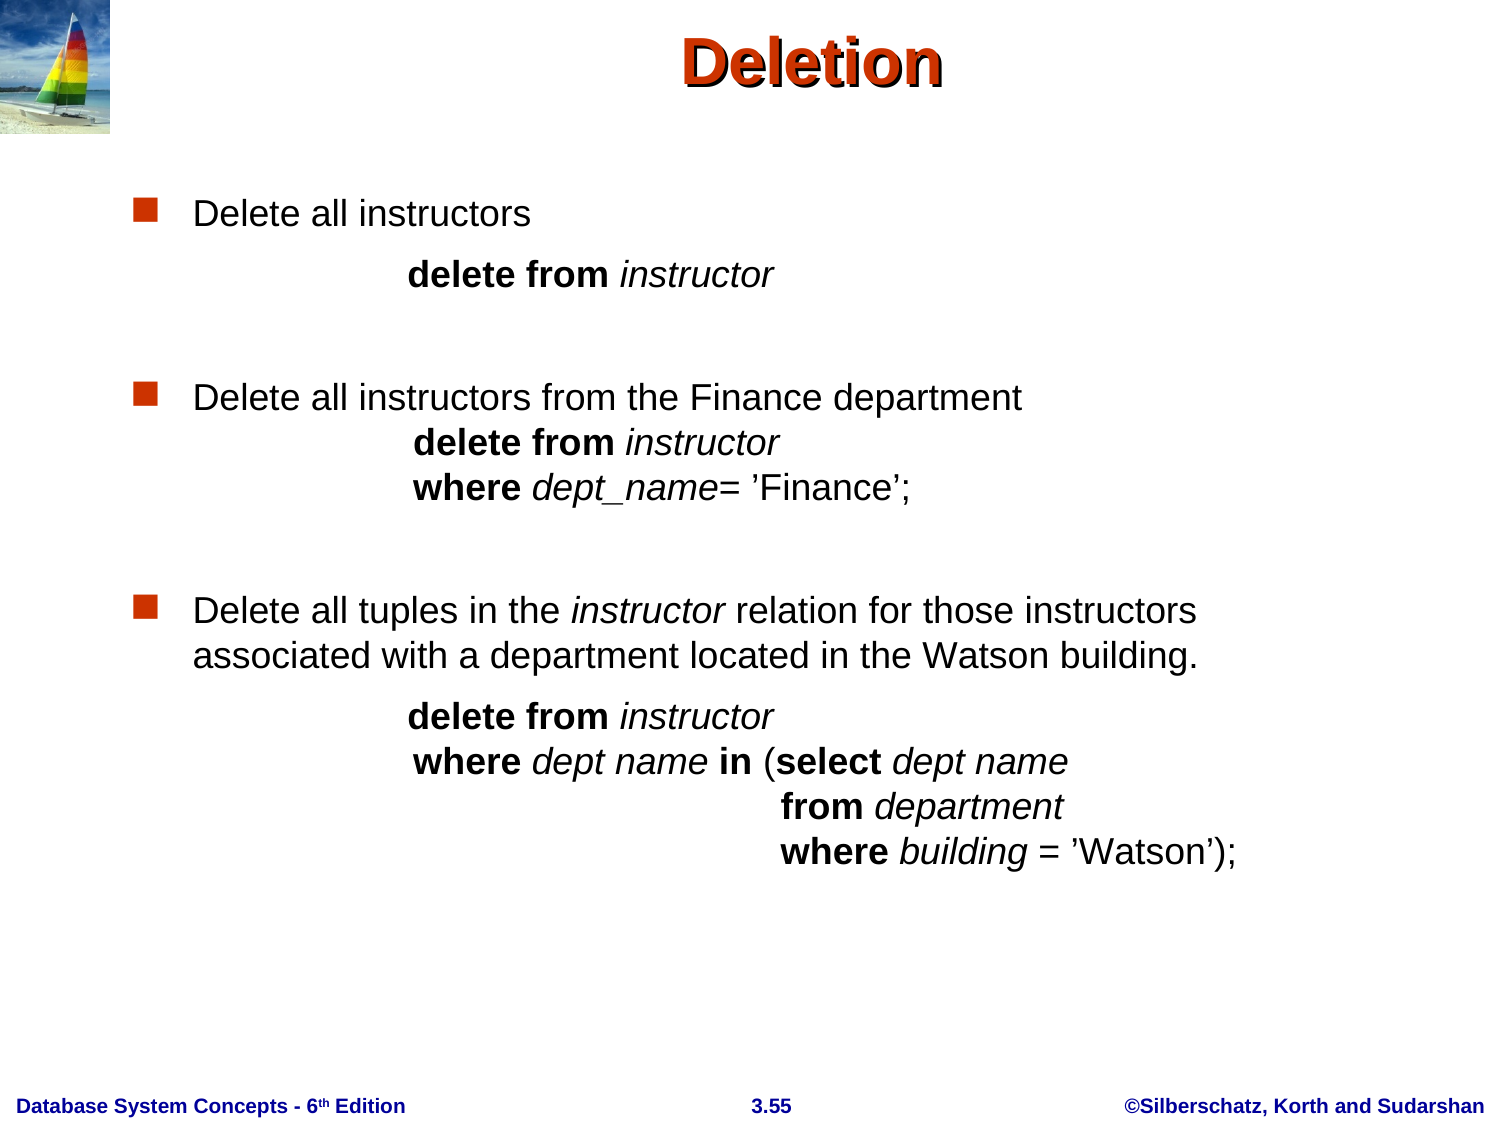

# Deletion
Delete all instructors
		delete from instructor
Delete all instructors from the Finance department
 delete from instructor
 where dept_name= ’Finance’;
Delete all tuples in the instructor relation for those instructors associated with a department located in the Watson building.
		delete from instructor
 where dept name in (select dept name
 from department
 where building = ’Watson’);